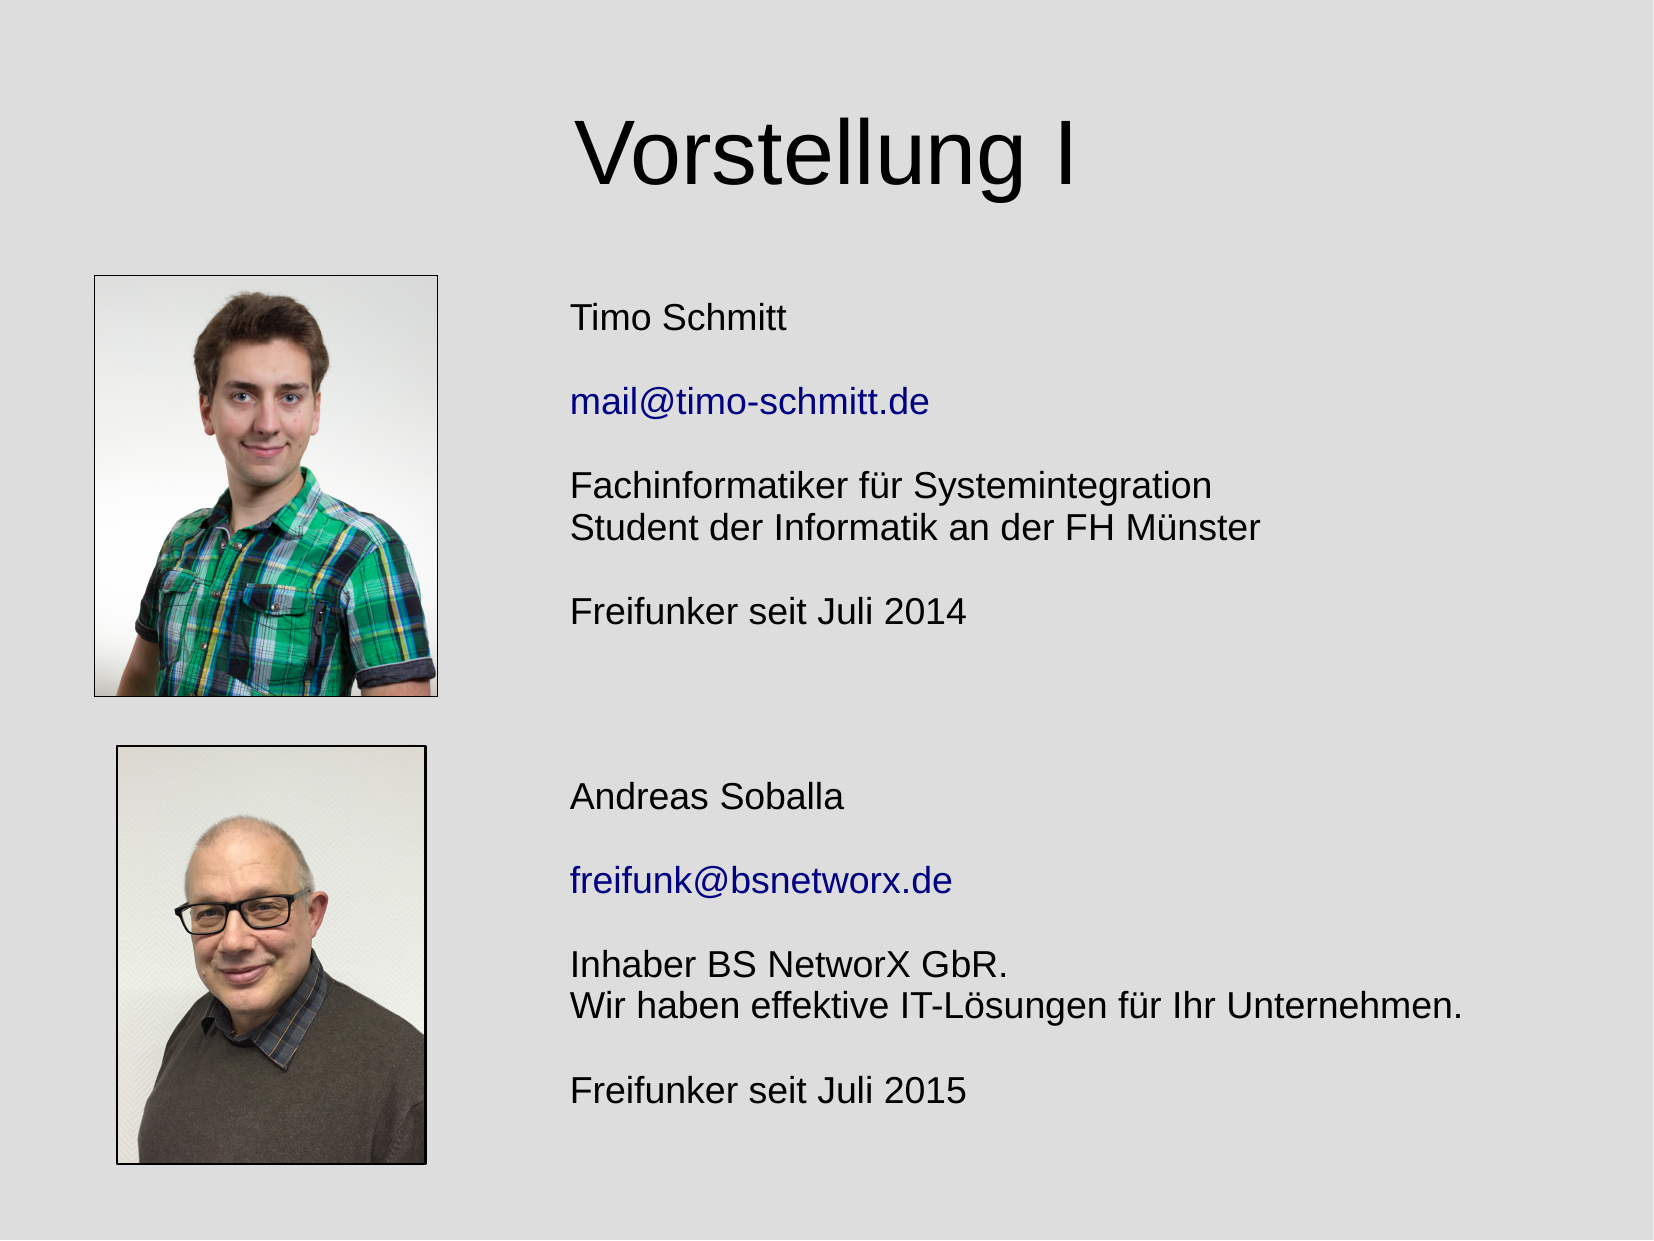

# Vorstellung I
Timo Schmitt
mail@timo-schmitt.de
Fachinformatiker für Systemintegration
Student der Informatik an der FH Münster
Freifunker seit Juli 2014
Andreas Soballa
freifunk@bsnetworx.de
Inhaber BS NetworX GbR.
Wir haben effektive IT-Lösungen für Ihr Unternehmen.
Freifunker seit Juli 2015